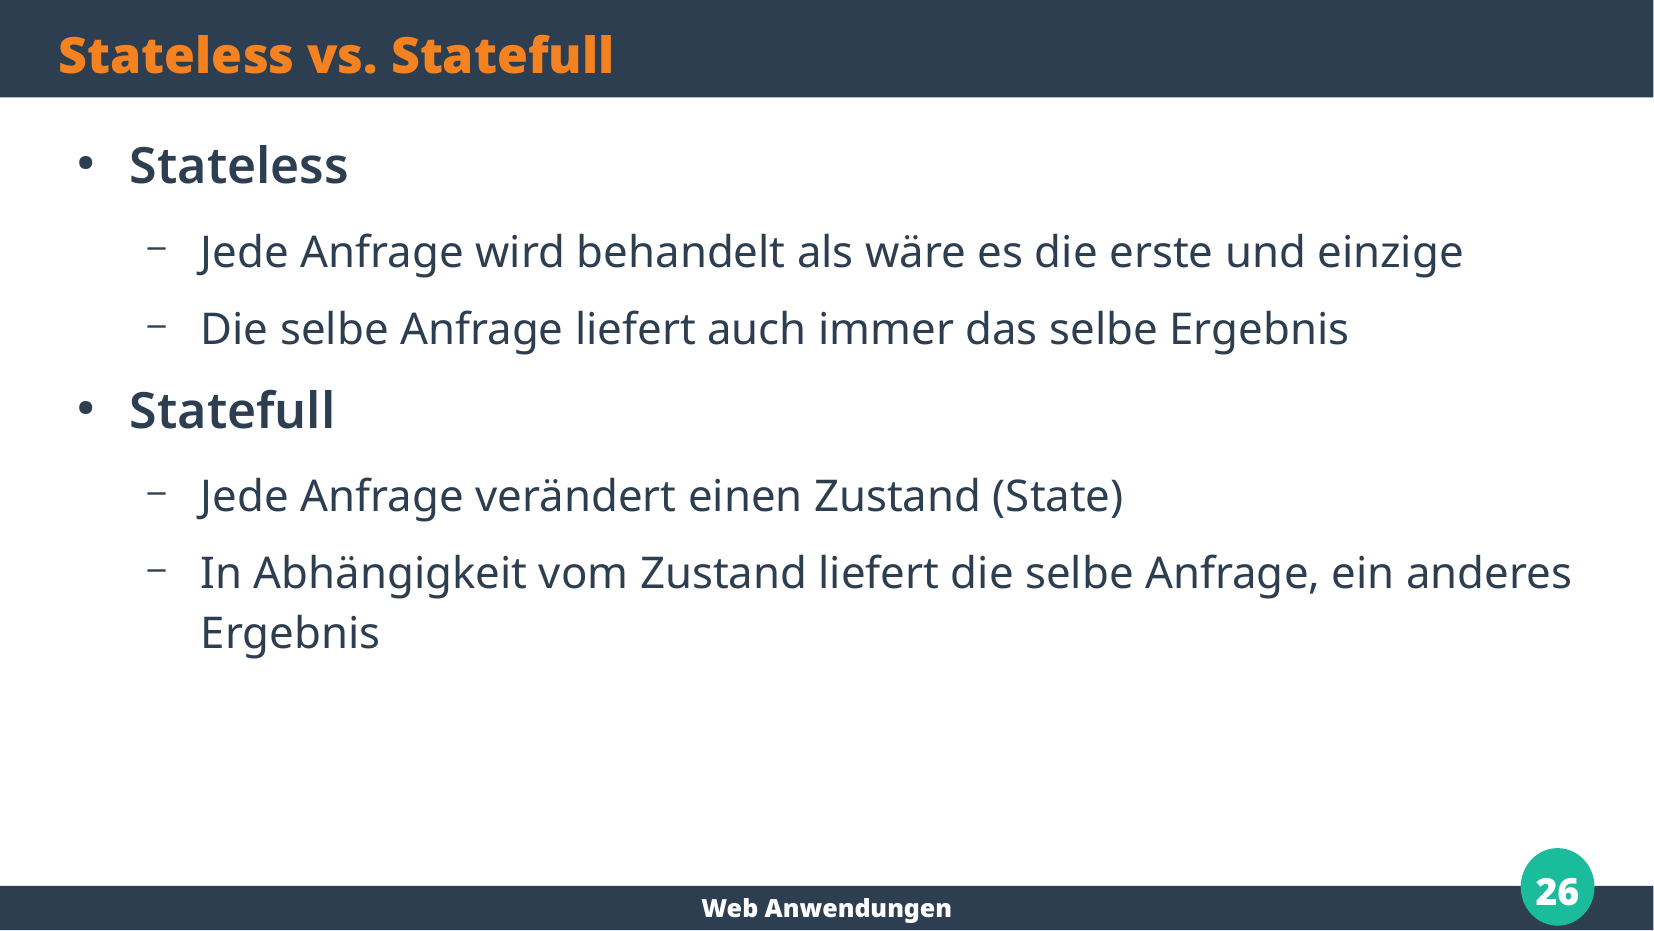

# Stateless vs. Statefull
Stateless
Jede Anfrage wird behandelt als wäre es die erste und einzige
Die selbe Anfrage liefert auch immer das selbe Ergebnis
Statefull
Jede Anfrage verändert einen Zustand (State)
In Abhängigkeit vom Zustand liefert die selbe Anfrage, ein anderes Ergebnis
26